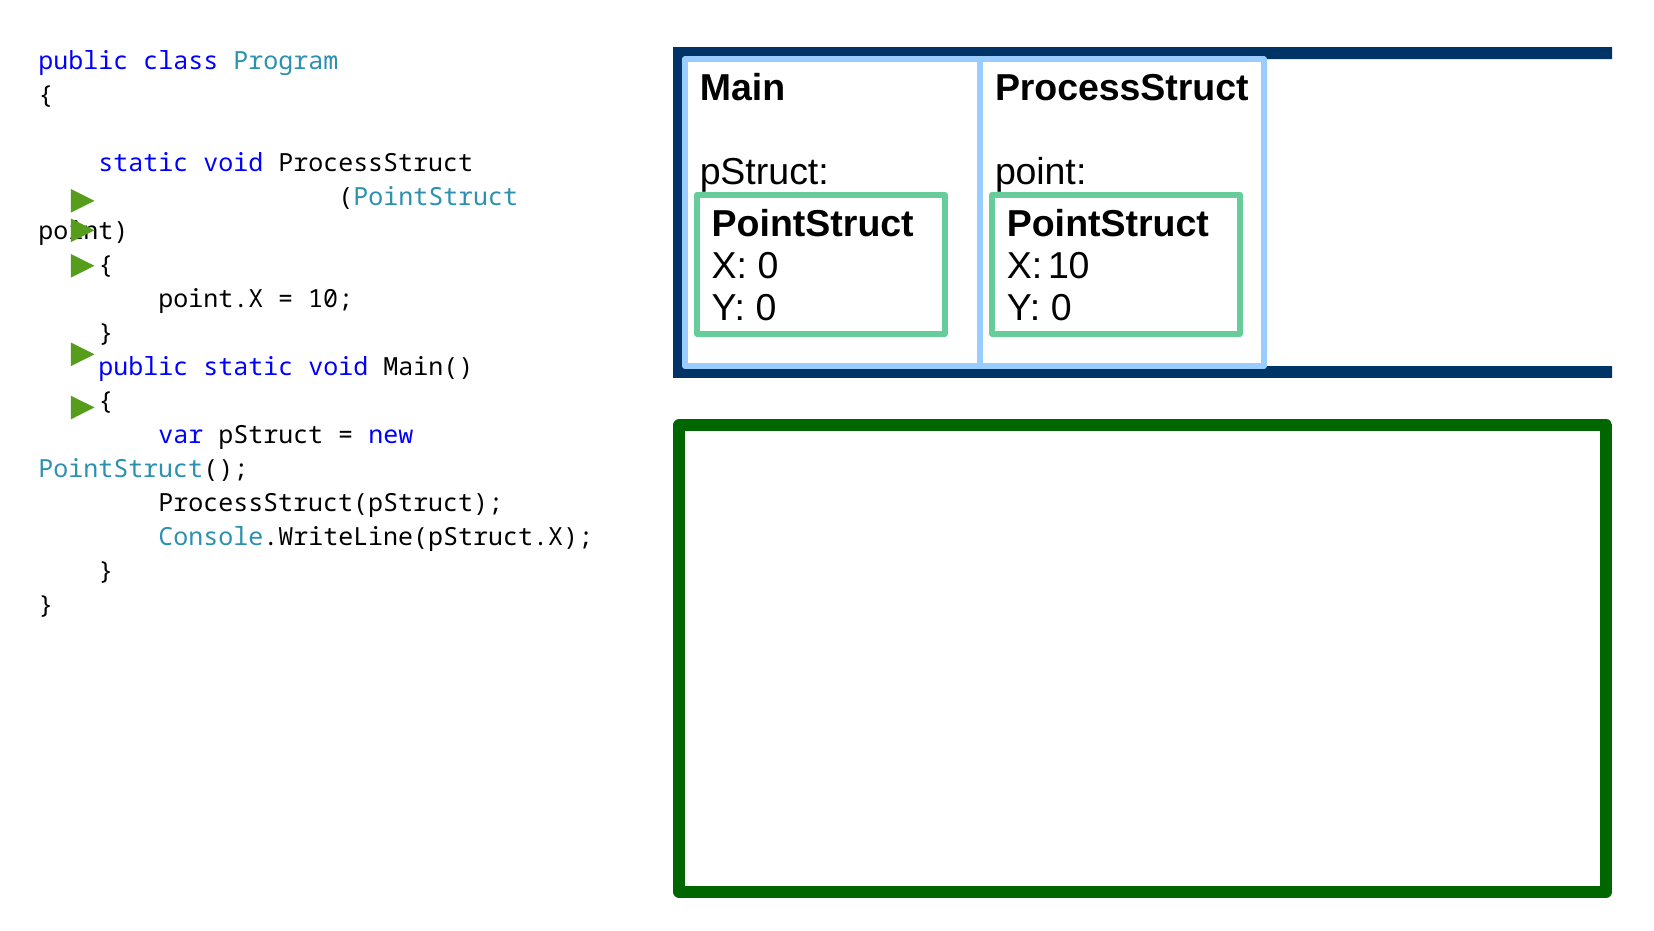

public class Program
{
 static void ProcessStruct
 (PointStruct point)
 {
 point.X = 10;
 }
 public static void Main()
 {
 var pStruct = new PointStruct();
 ProcessStruct(pStruct);
 Console.WriteLine(pStruct.X);
 }
}
Main
pStruct:
ProcessStruct
point:
PointStruct
X: 0
Y: 0
PointStruct
X: 0
Y: 0
10